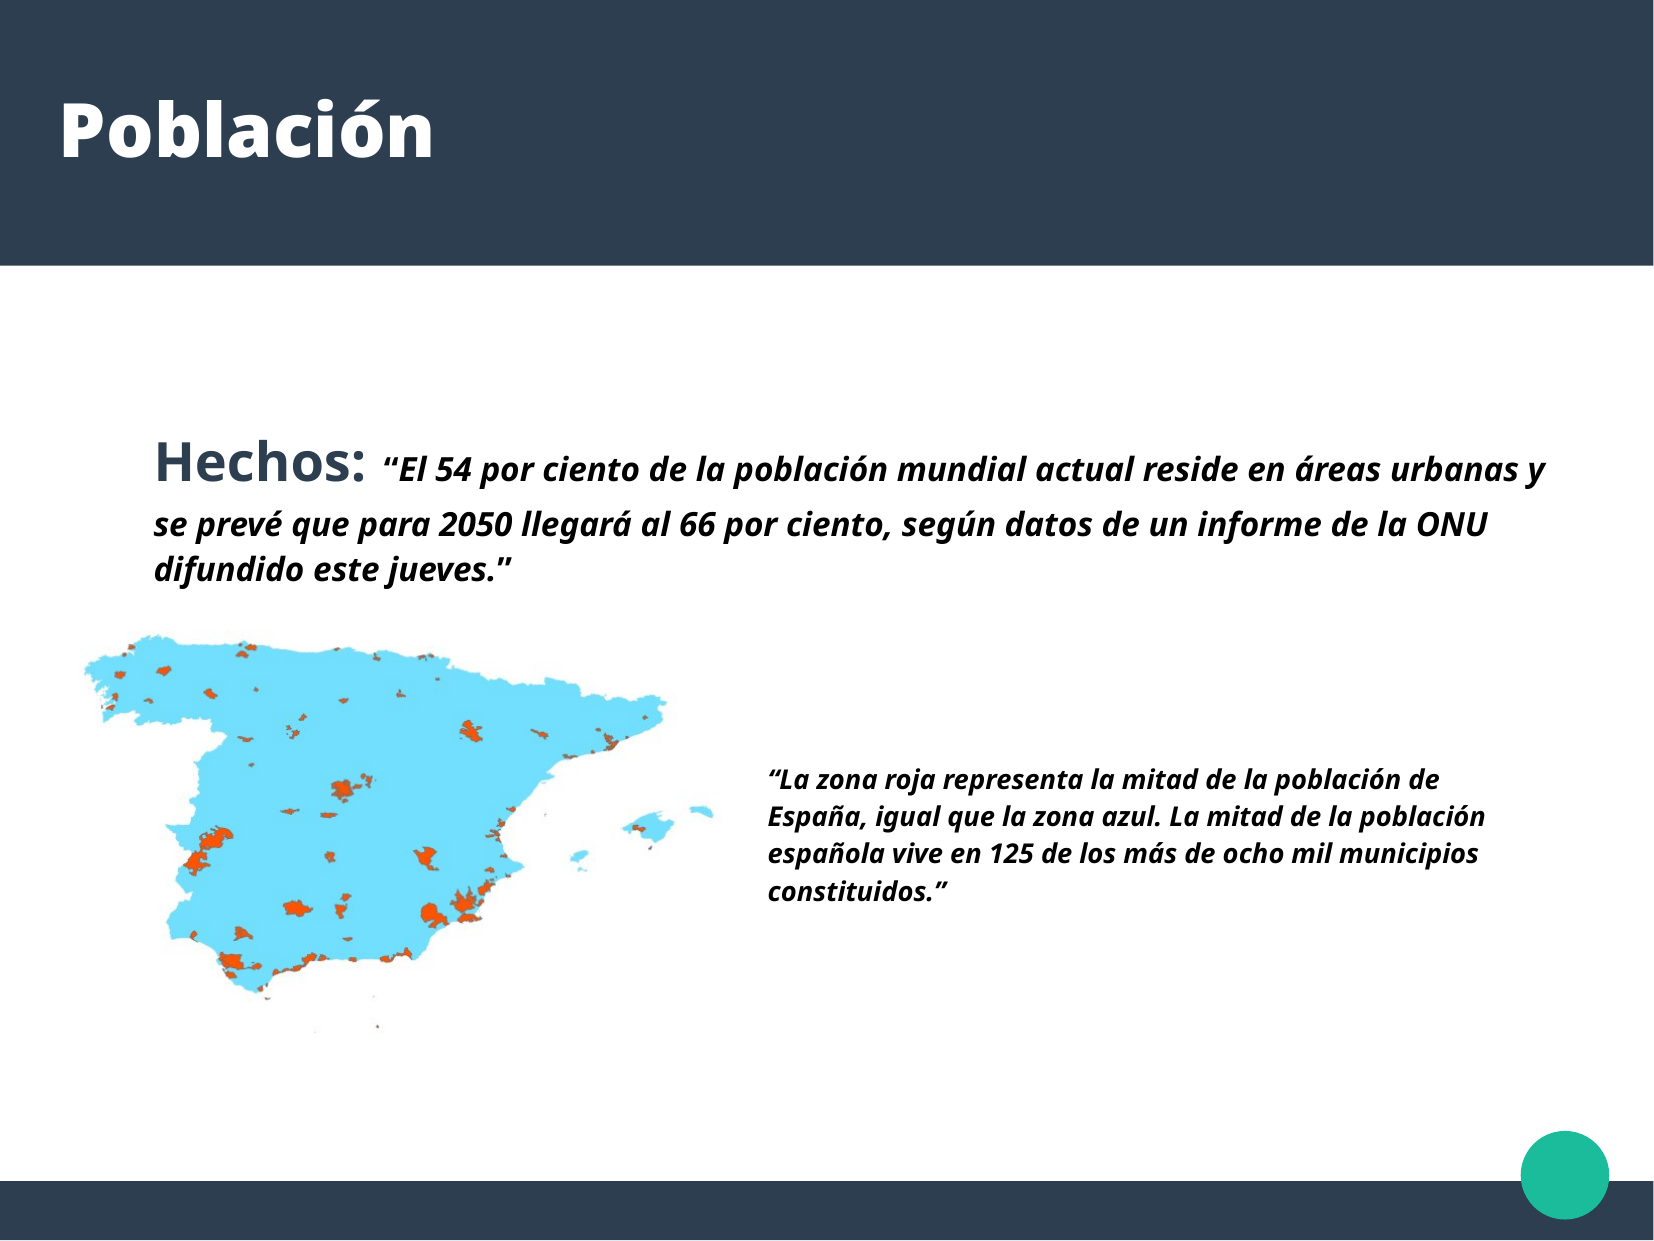

# Población
Hechos: “El 54 por ciento de la población mundial actual reside en áreas urbanas y se prevé que para 2050 llegará al 66 por ciento, según datos de un informe de la ONU difundido este jueves.”
“La zona roja representa la mitad de la población de España, igual que la zona azul. La mitad de la población española vive en 125 de los más de ocho mil municipios constituidos.”